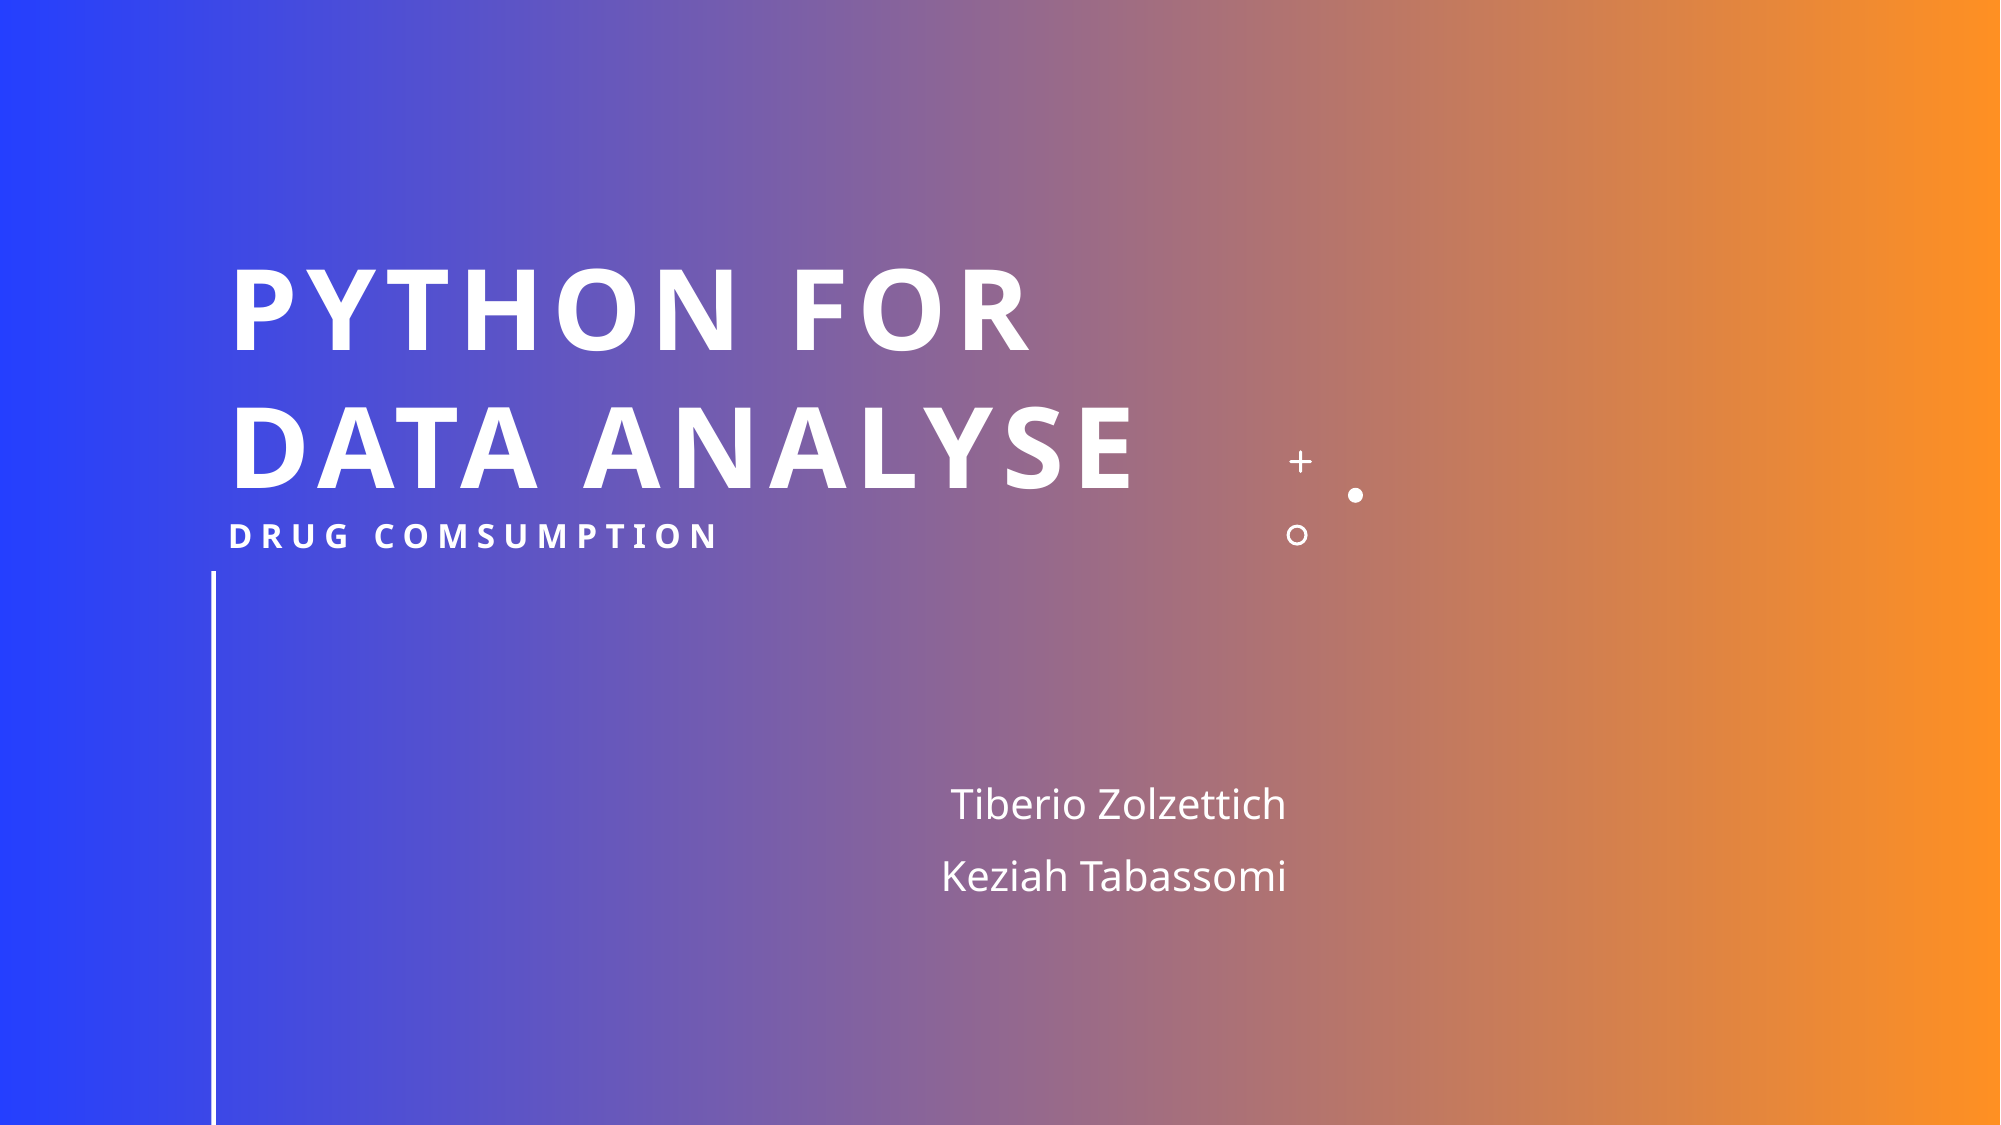

# Python for data analyse drug comsumption
Tiberio Zolzettich
Keziah Tabassomi